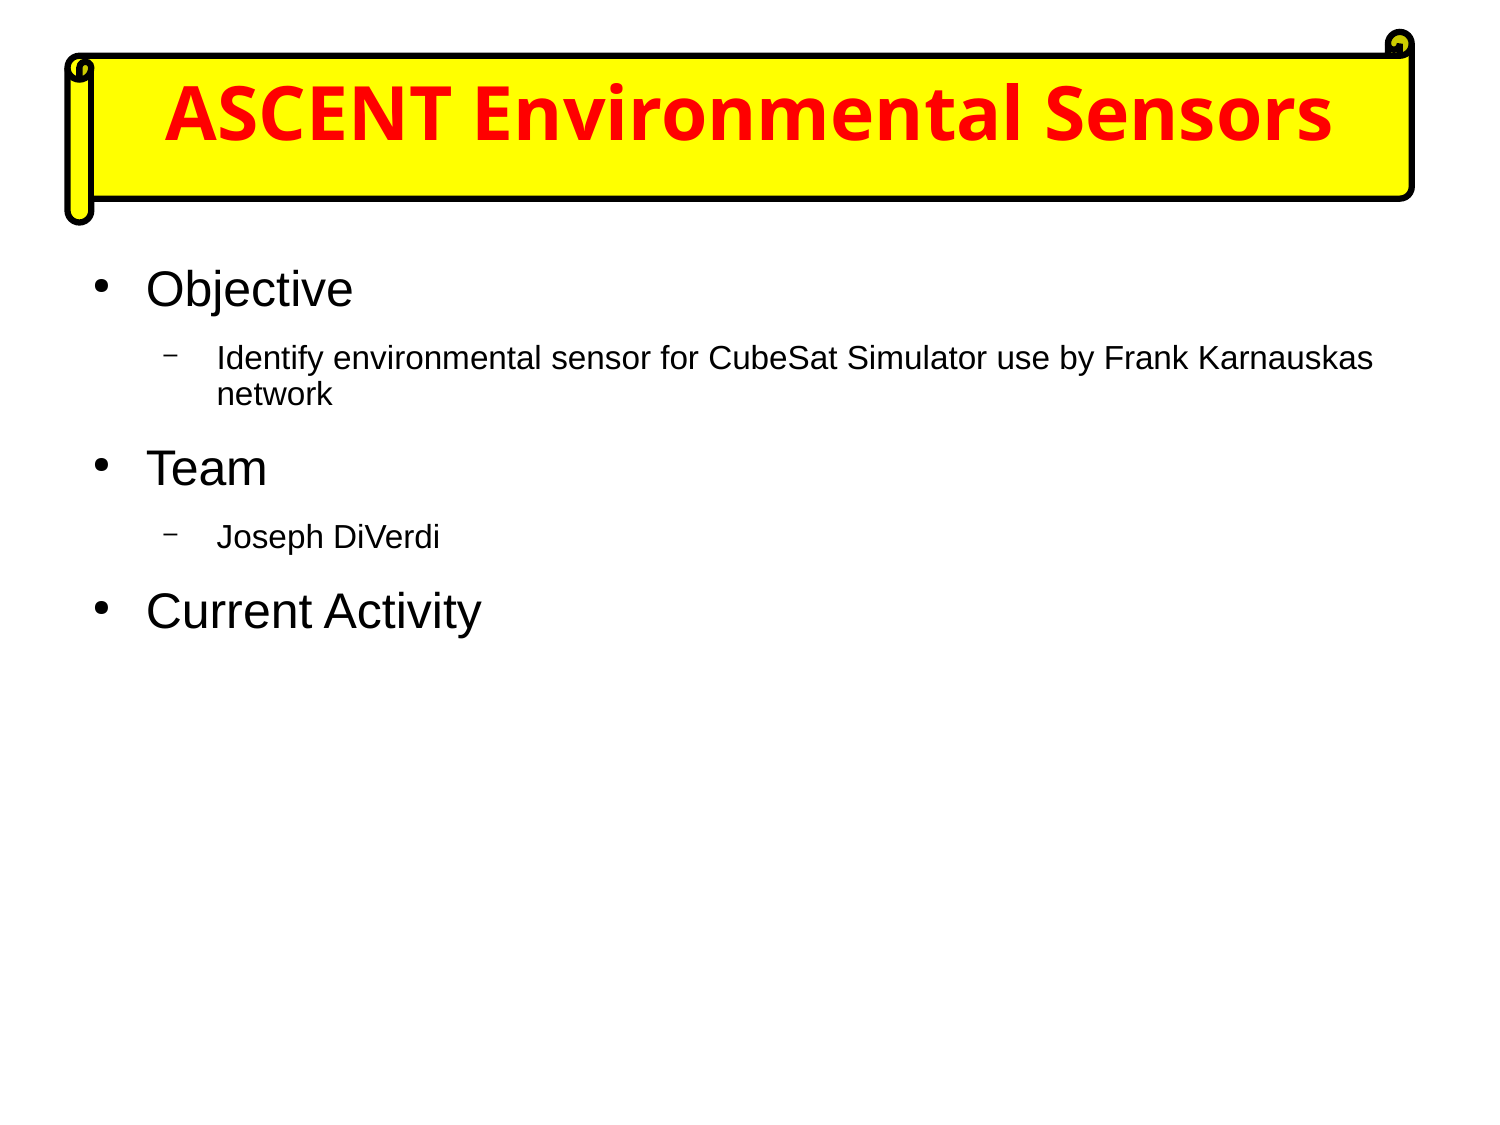

ASCENT Environmental Sensors
# Objective
Identify environmental sensor for CubeSat Simulator use by Frank Karnauskas network
Team
Joseph DiVerdi
Current Activity